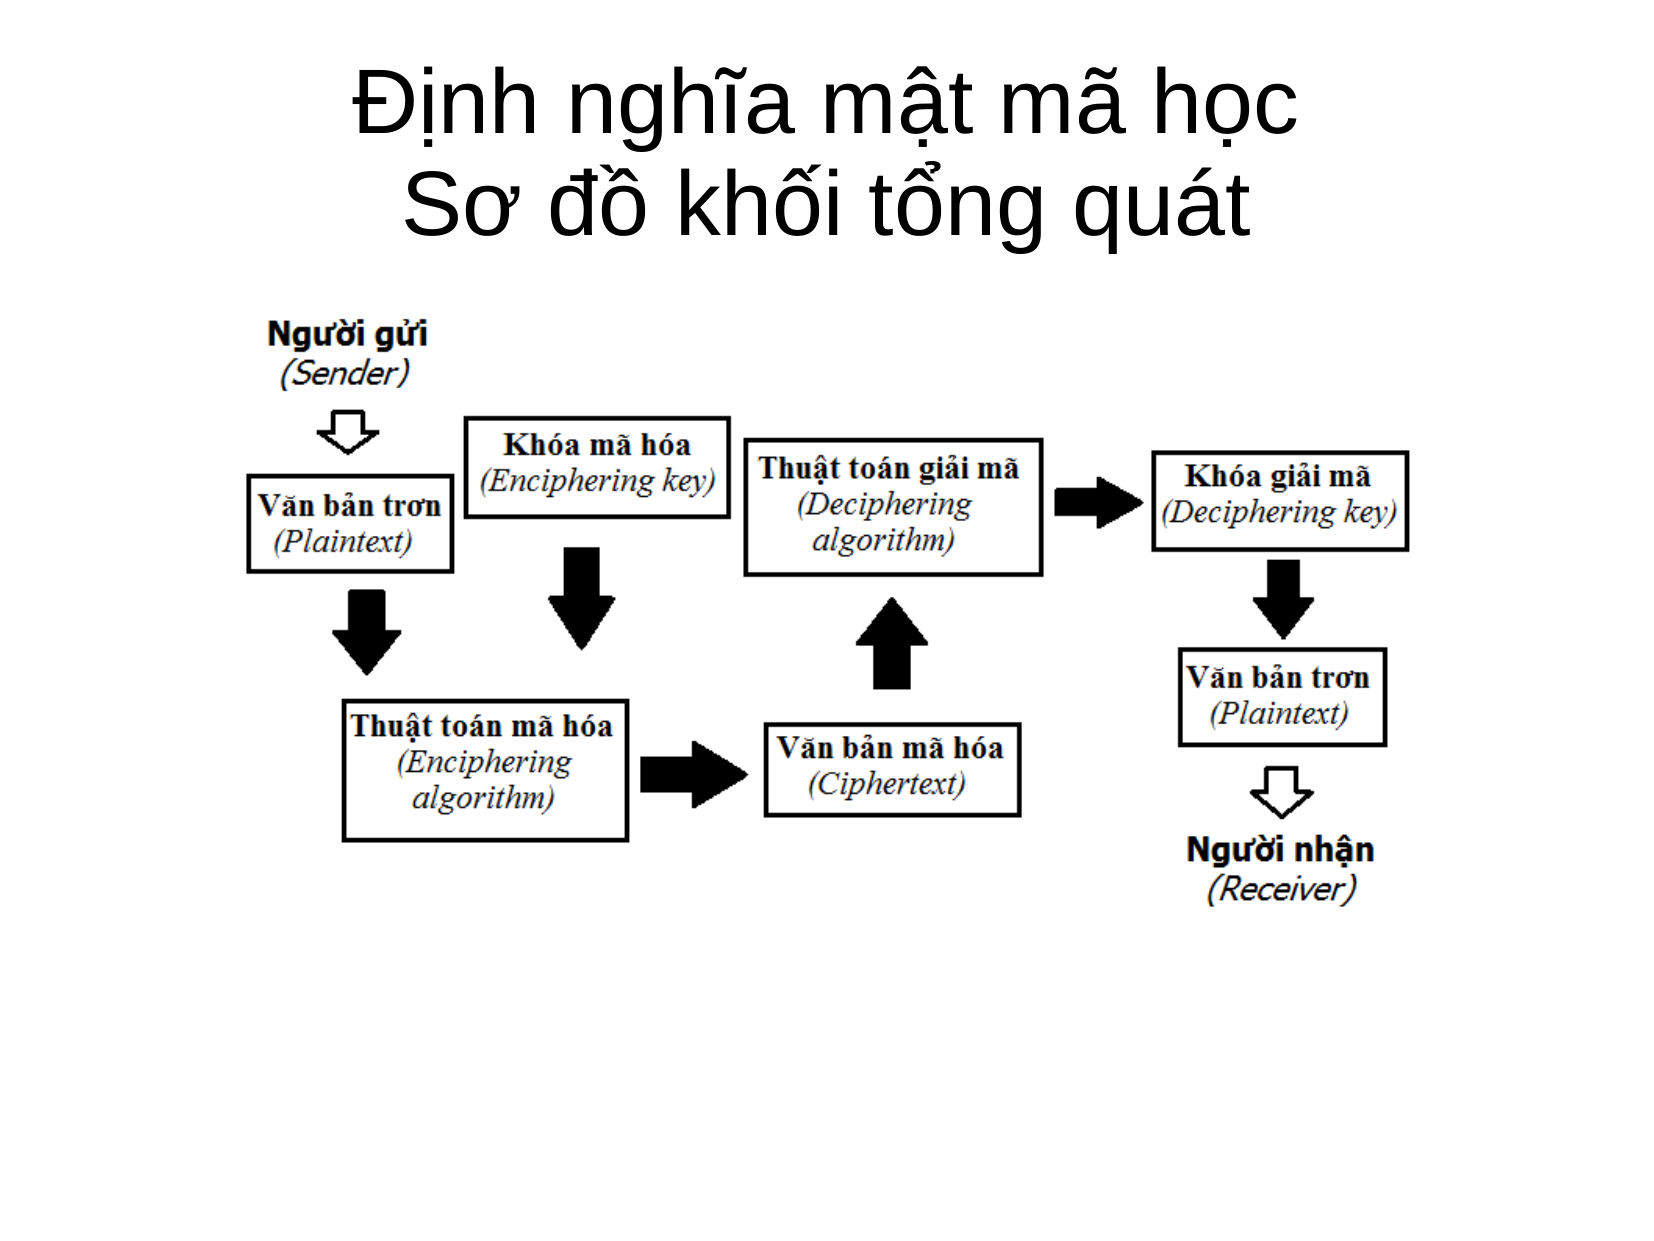

# Định nghĩa mật mã học Sơ đồ khối tổng quát